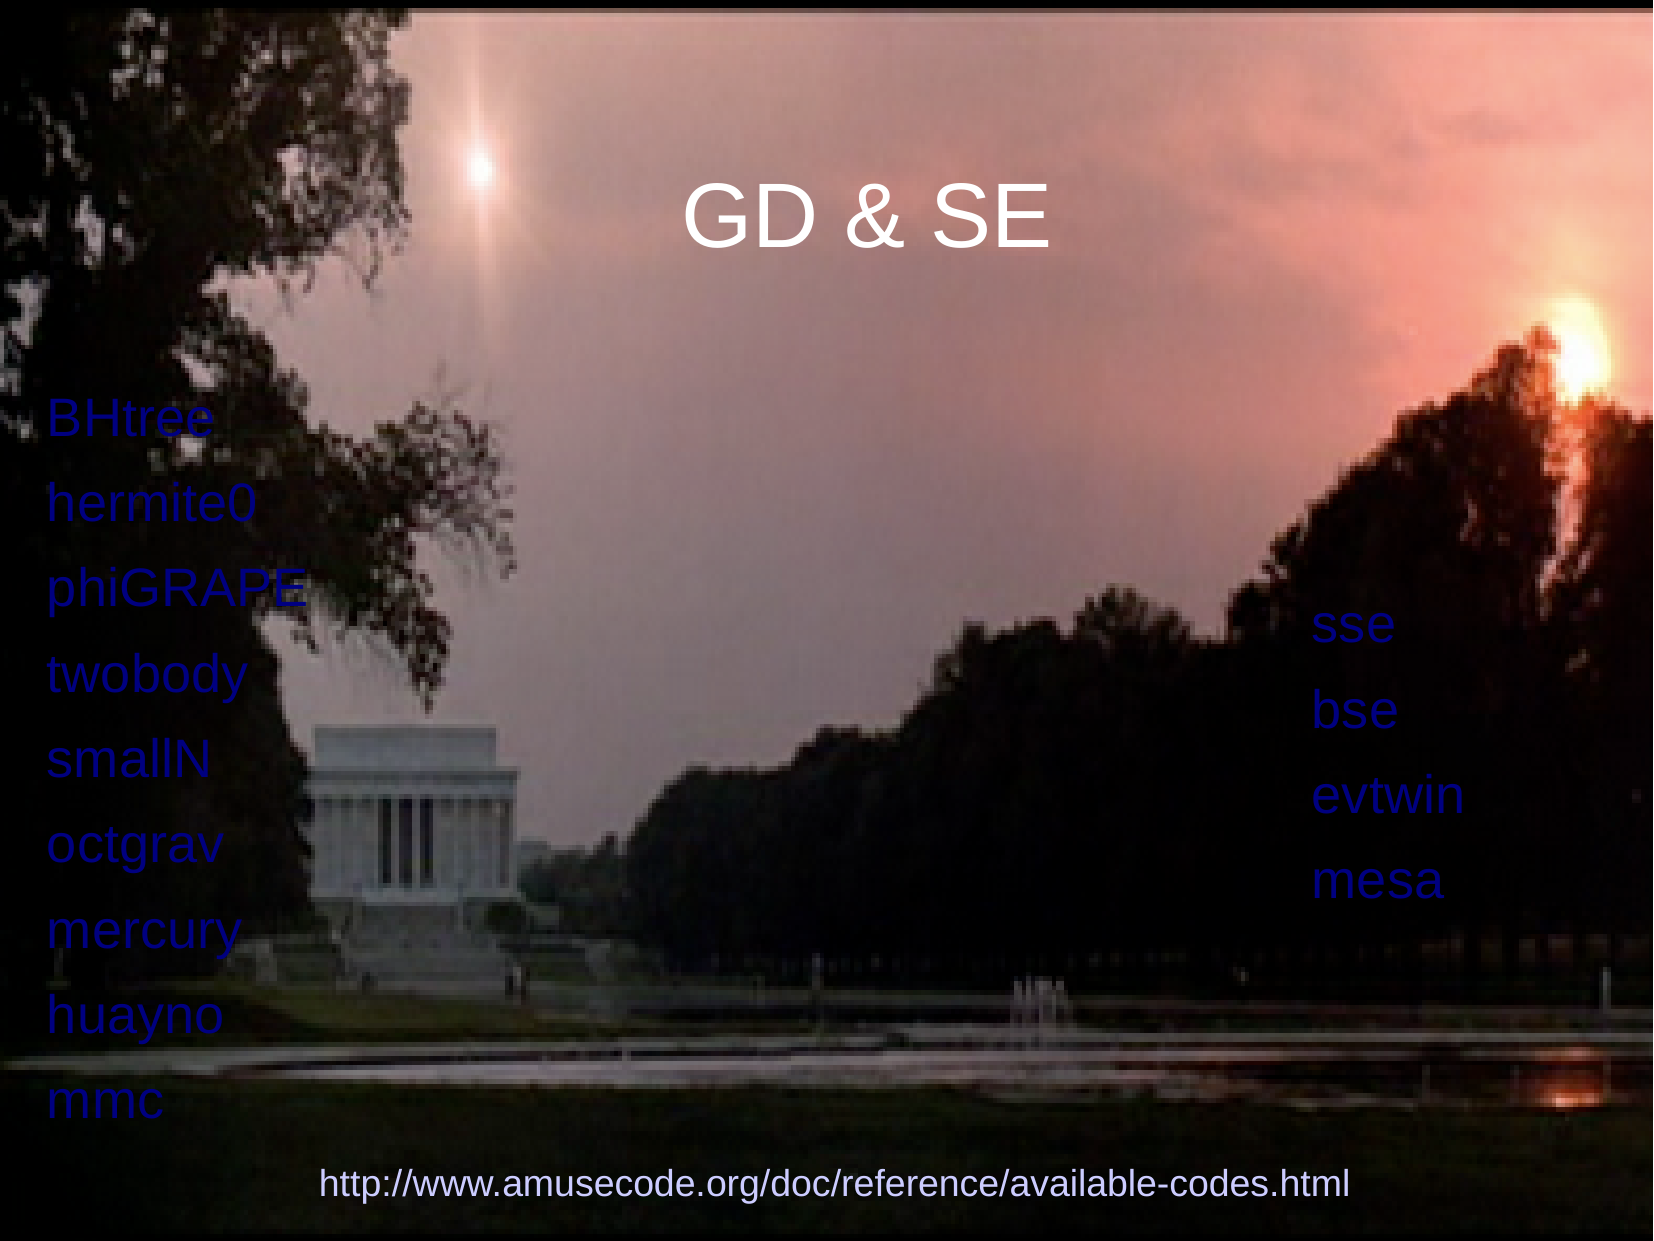

# GD & SE
BHtree
hermite0
phiGRAPE
twobody
smallN
octgrav
mercury
huayno
mmc
sse
bse
evtwin
mesa
http://www.amusecode.org/doc/reference/available-codes.html